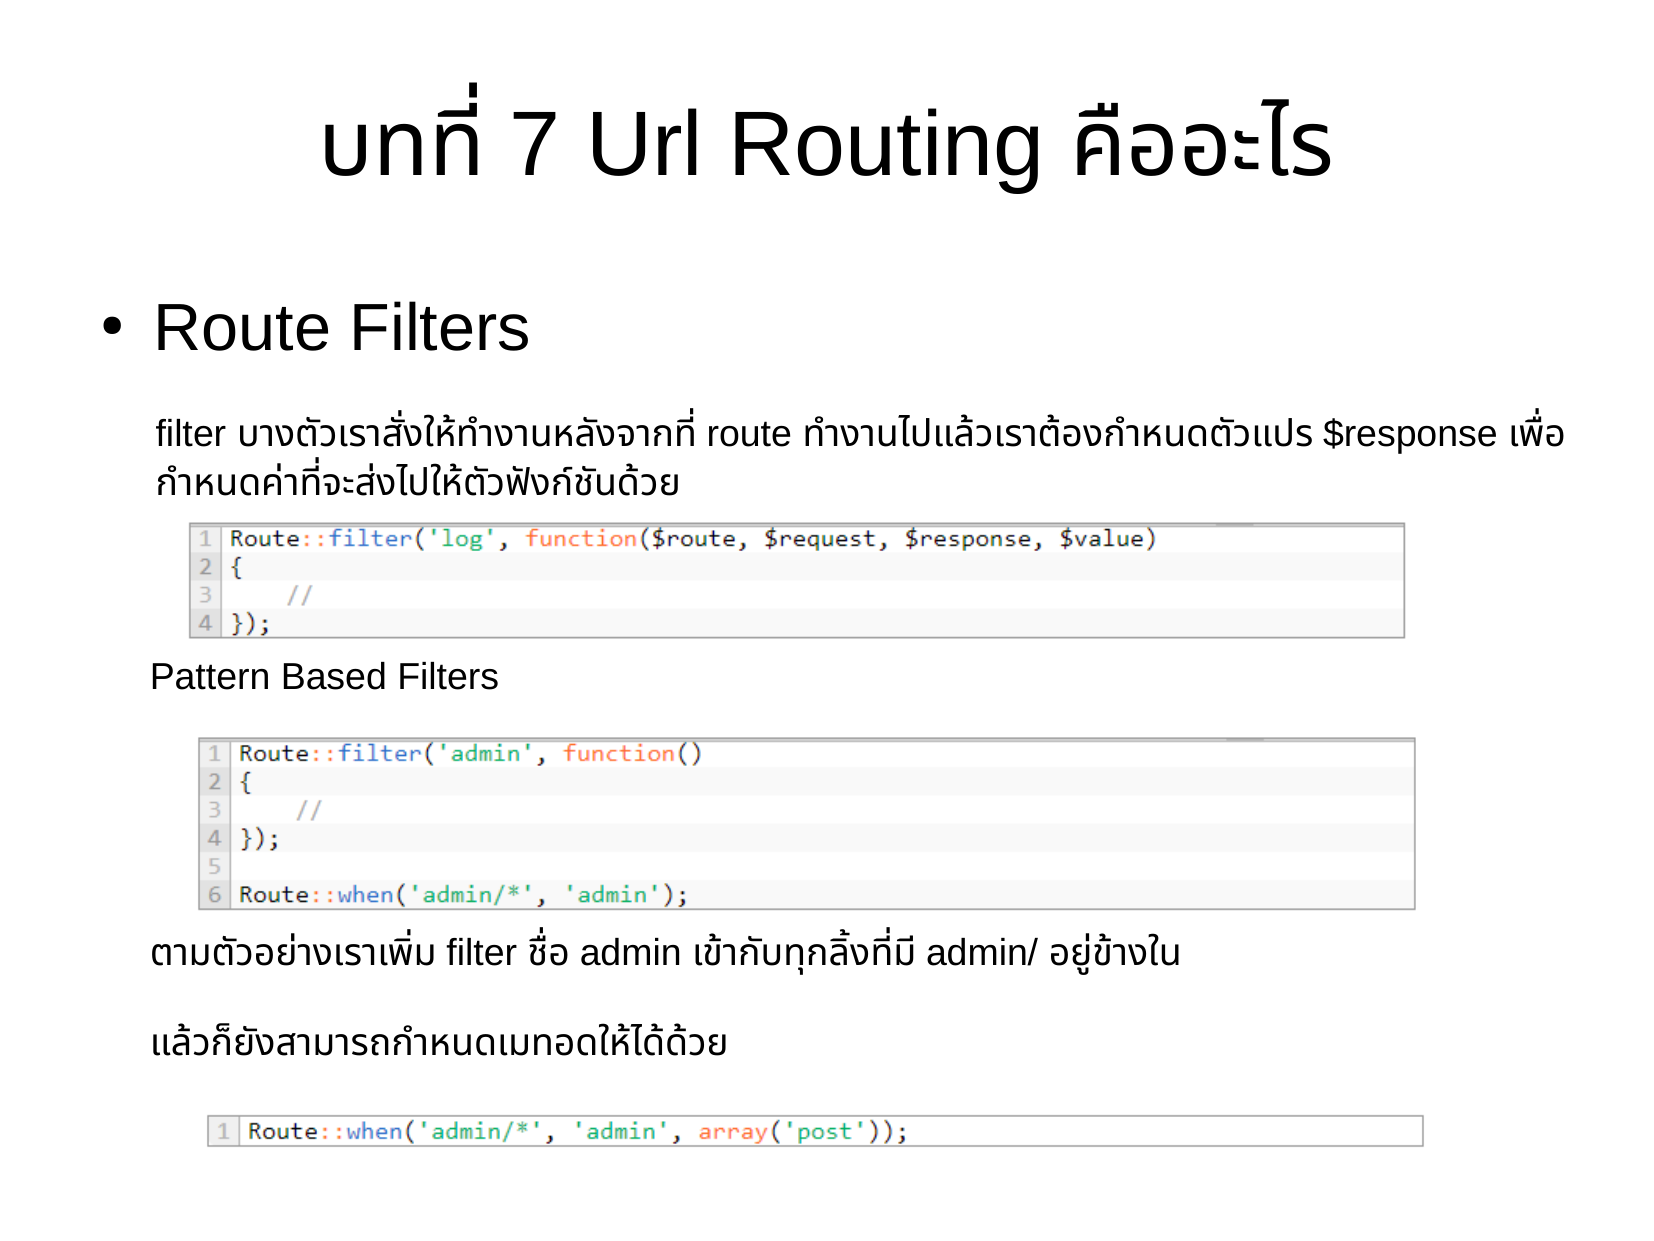

# บทที่ 7 Url Routing คืออะไร
Route Filters
filter บางตัวเราสั่งให้ทำงานหลังจากที่ route ทำงานไปแล้วเราต้องกำหนดตัวแปร $response เพื่อกำหนดค่าที่จะส่งไปให้ตัวฟังก์ชันด้วย
Pattern Based Filters
ตามตัวอย่างเราเพิ่ม filter ชื่อ admin เข้ากับทุกลิ้งที่มี admin/ อยู่ข้างใน
แล้วก็ยังสามารถกำหนดเมทอดให้ได้ด้วย